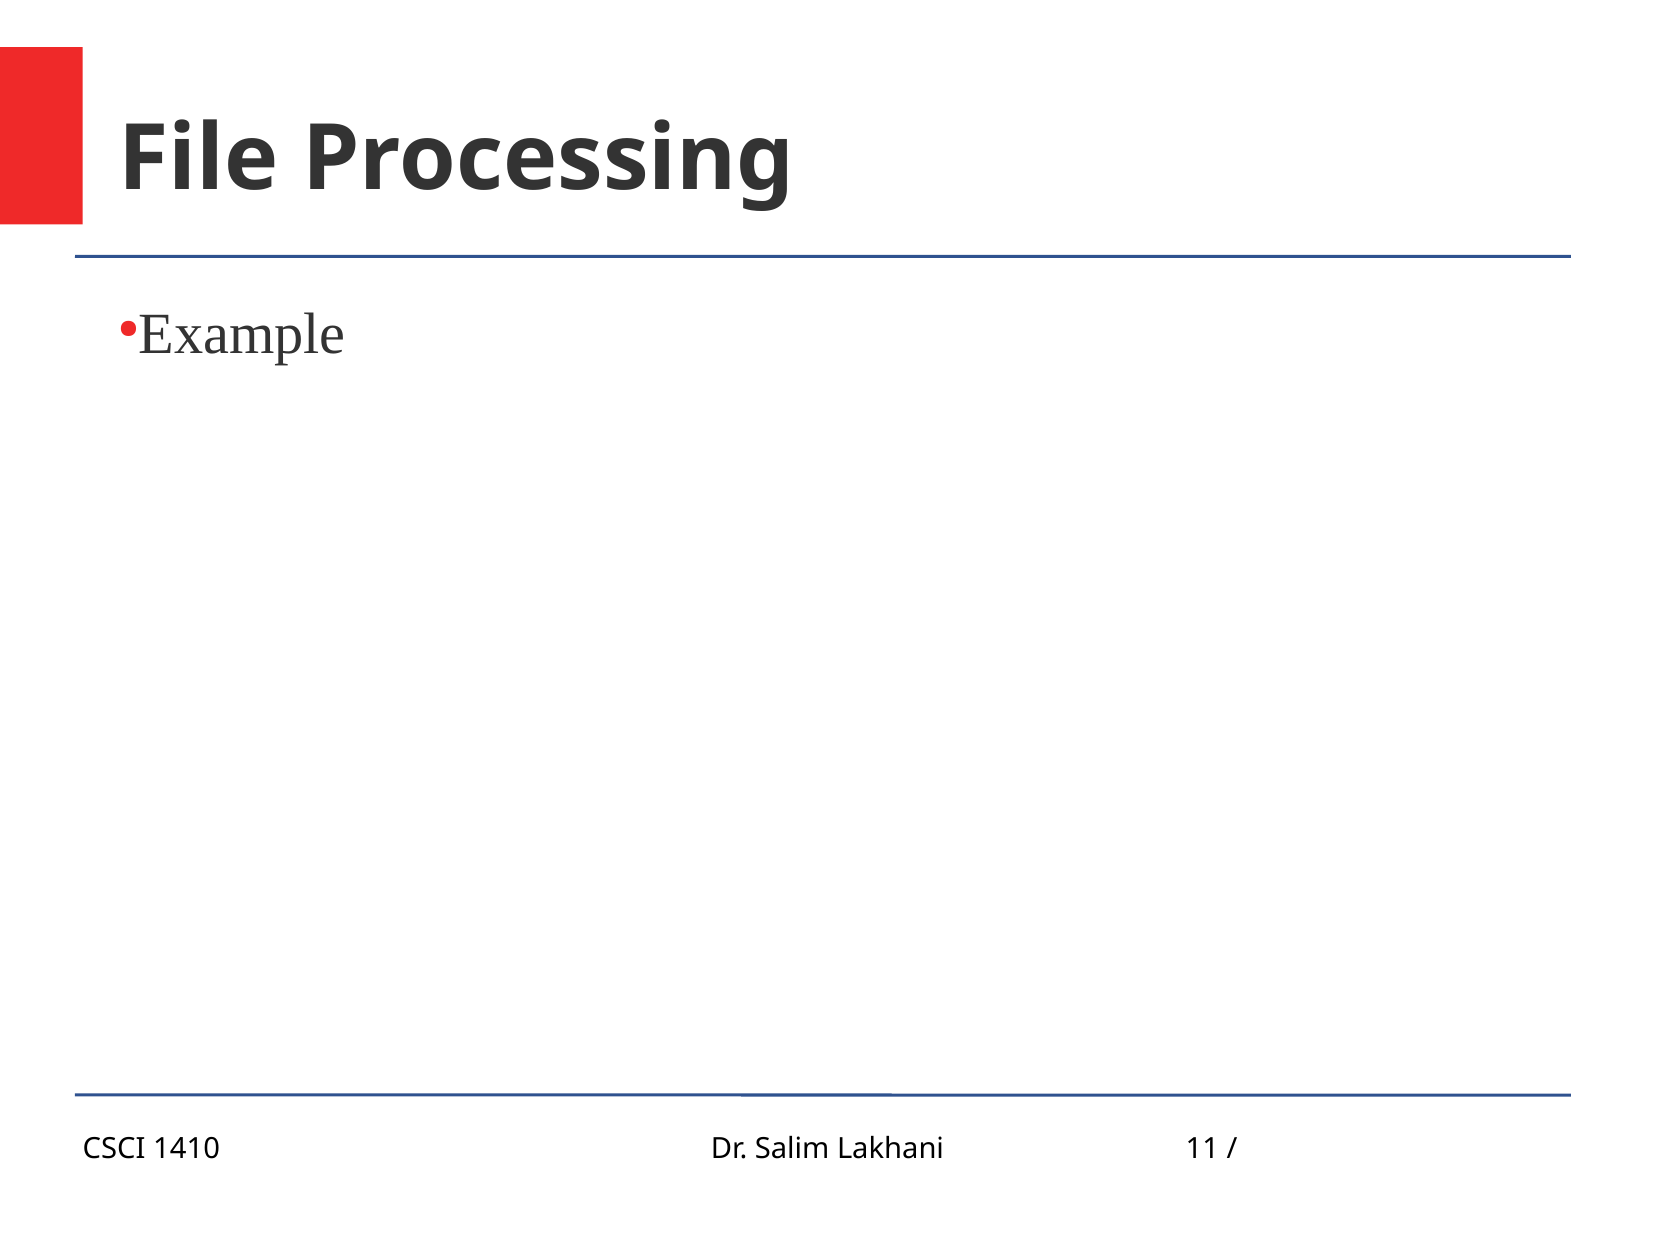

# File Processing
Example
CSCI 1410
Dr. Salim Lakhani